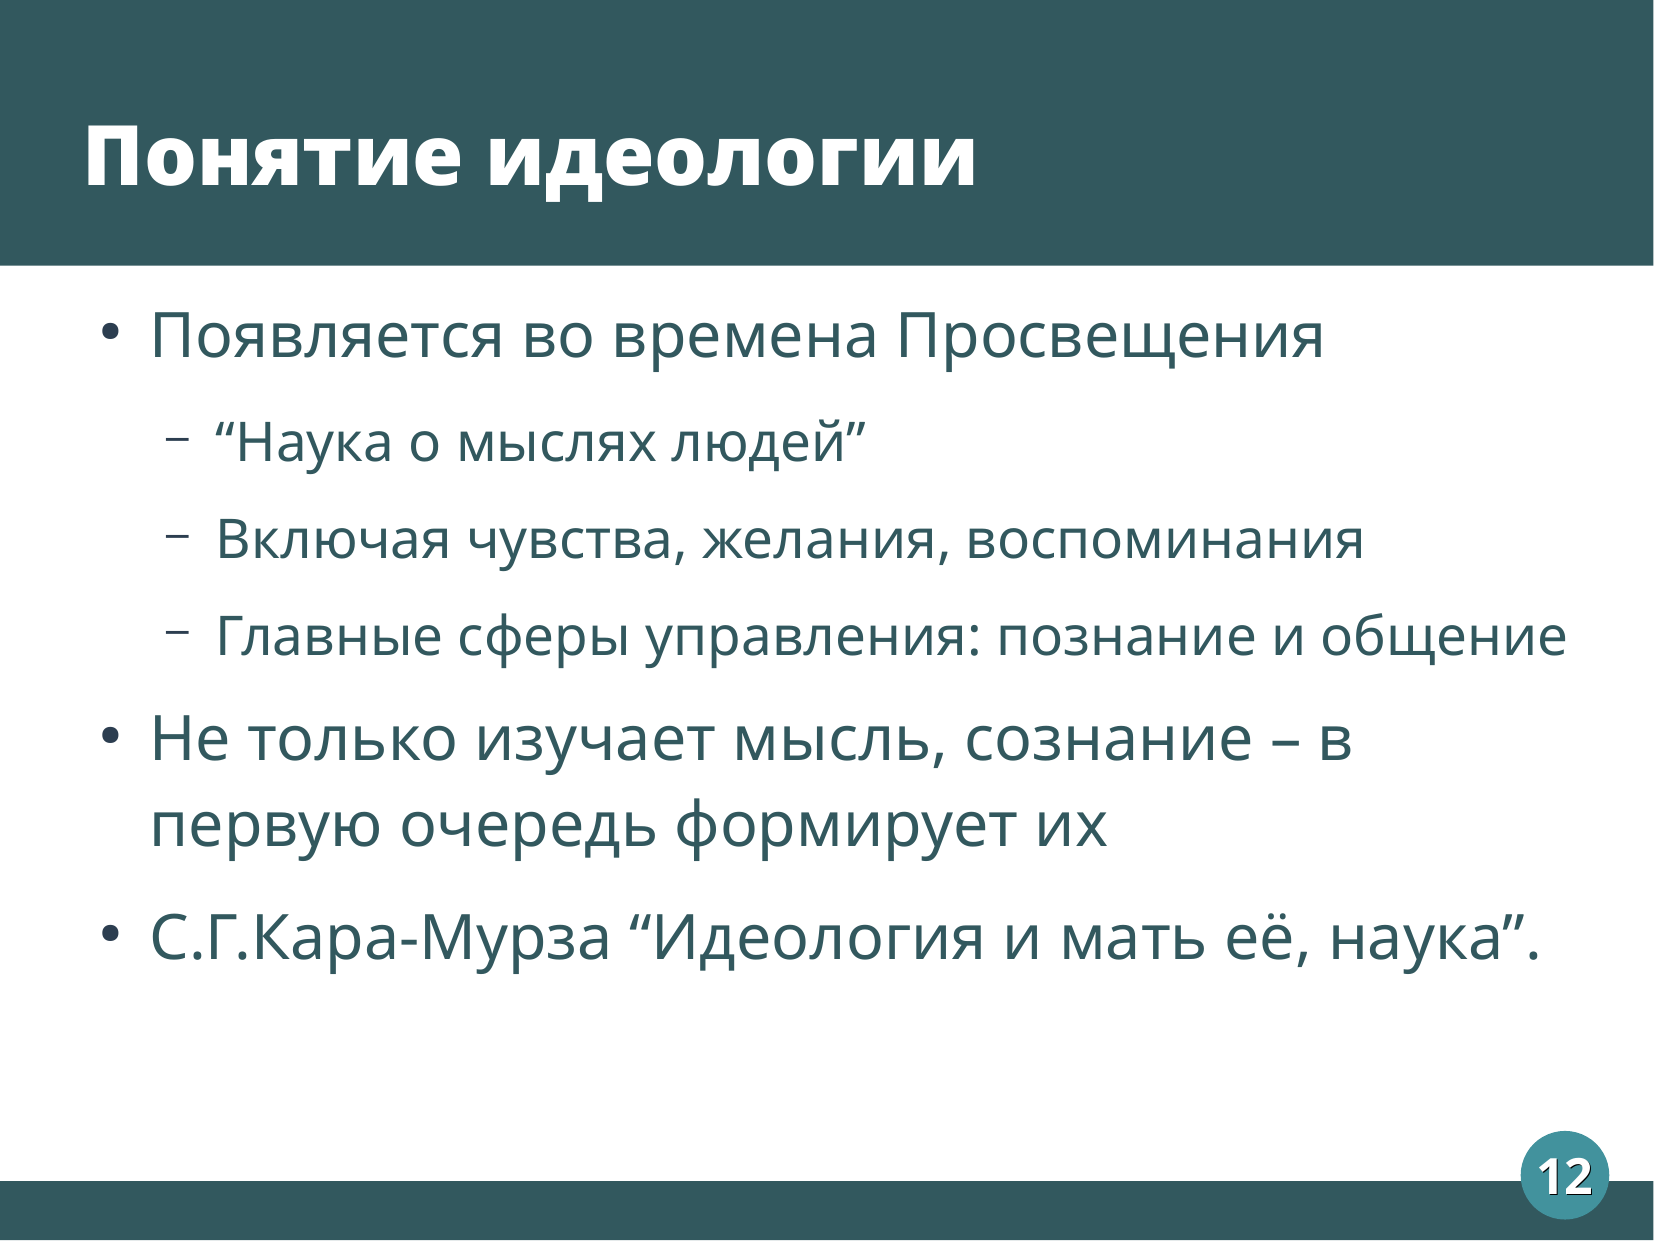

# Понятие идеологии
Появляется во времена Просвещения
“Наука о мыслях людей”
Включая чувства, желания, воспоминания
Главные сферы управления: познание и общение
Не только изучает мысль, сознание – в первую очередь формирует их
С.Г.Кара-Мурза “Идеология и мать её, наука”.
12